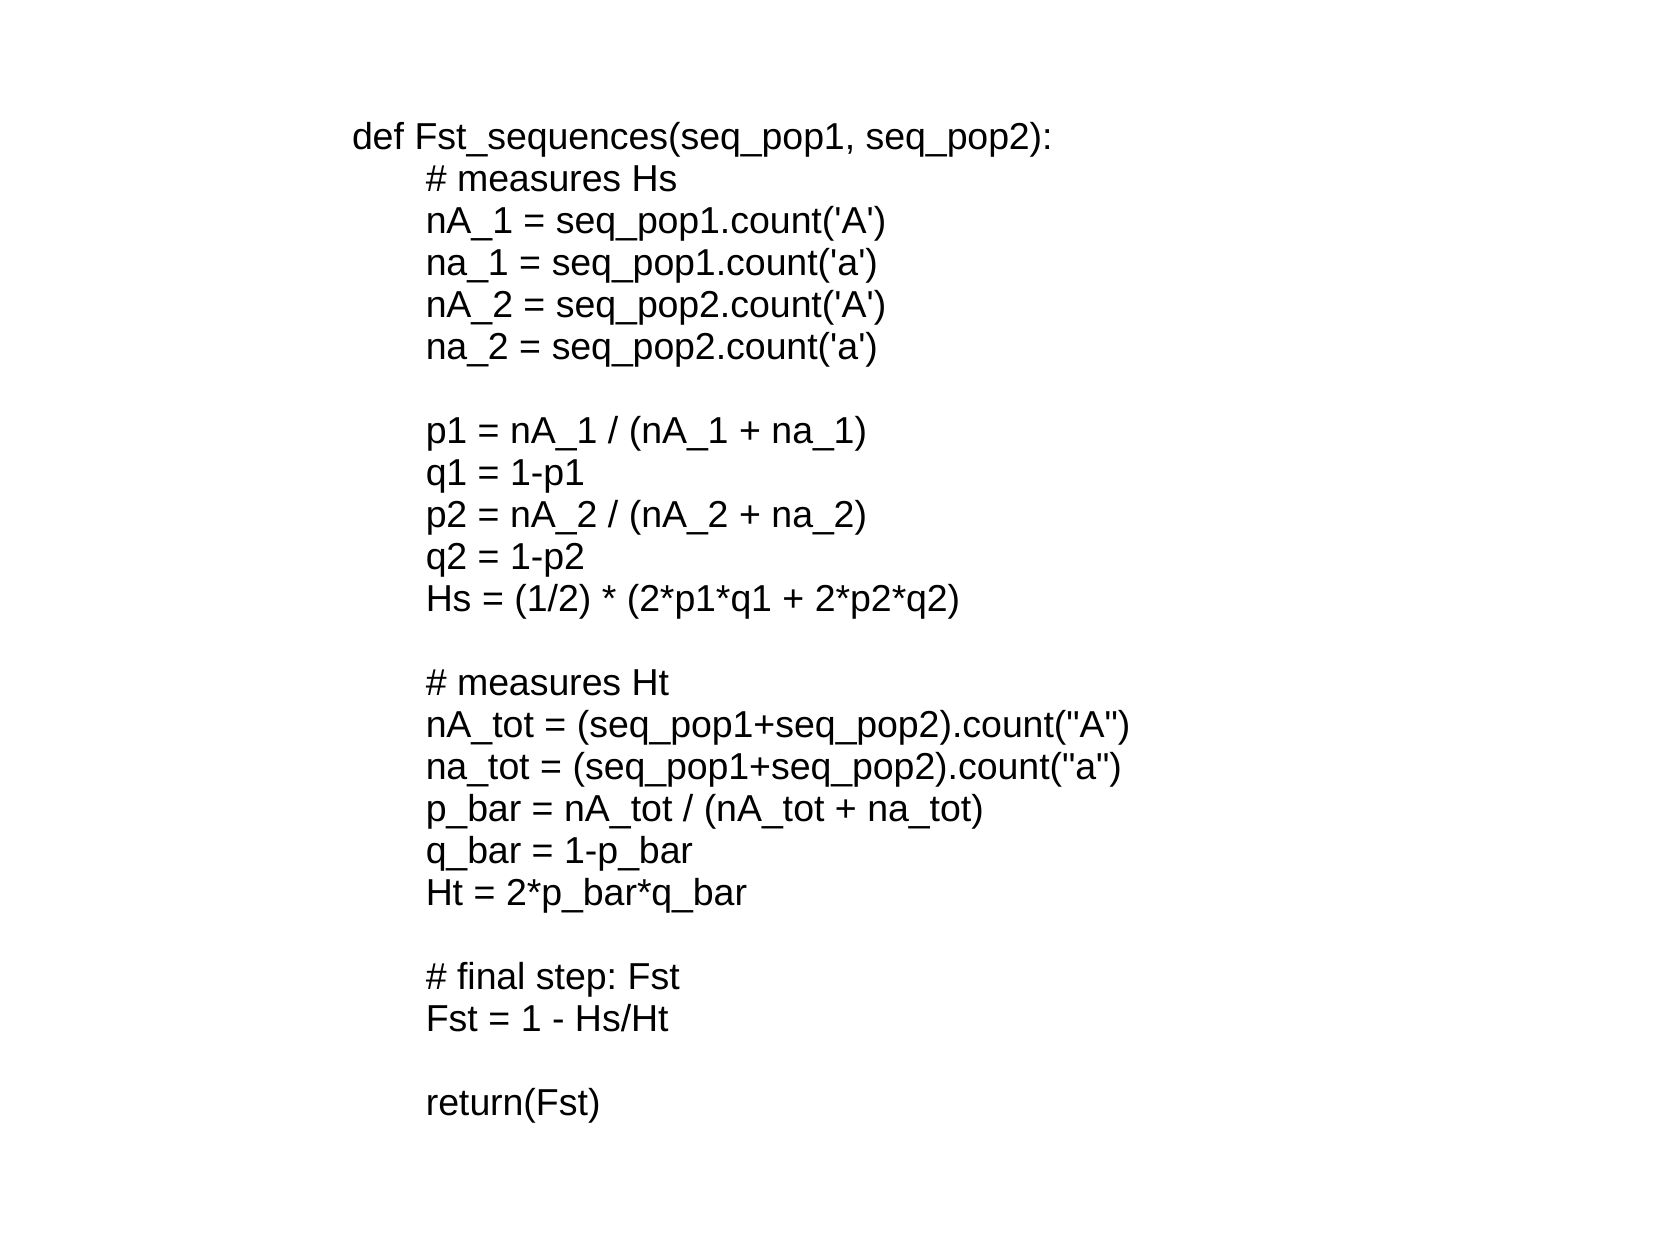

def Fst_sequences(seq_pop1, seq_pop2):
	# measures Hs
	nA_1 = seq_pop1.count('A')
	na_1 = seq_pop1.count('a')
	nA_2 = seq_pop2.count('A')
	na_2 = seq_pop2.count('a')
	p1 = nA_1 / (nA_1 + na_1)
	q1 = 1-p1
	p2 = nA_2 / (nA_2 + na_2)
	q2 = 1-p2
	Hs = (1/2) * (2*p1*q1 + 2*p2*q2)
	# measures Ht
	nA_tot = (seq_pop1+seq_pop2).count("A")
	na_tot = (seq_pop1+seq_pop2).count("a")
	p_bar = nA_tot / (nA_tot + na_tot)
	q_bar = 1-p_bar
	Ht = 2*p_bar*q_bar
	# final step: Fst
	Fst = 1 - Hs/Ht
	return(Fst)